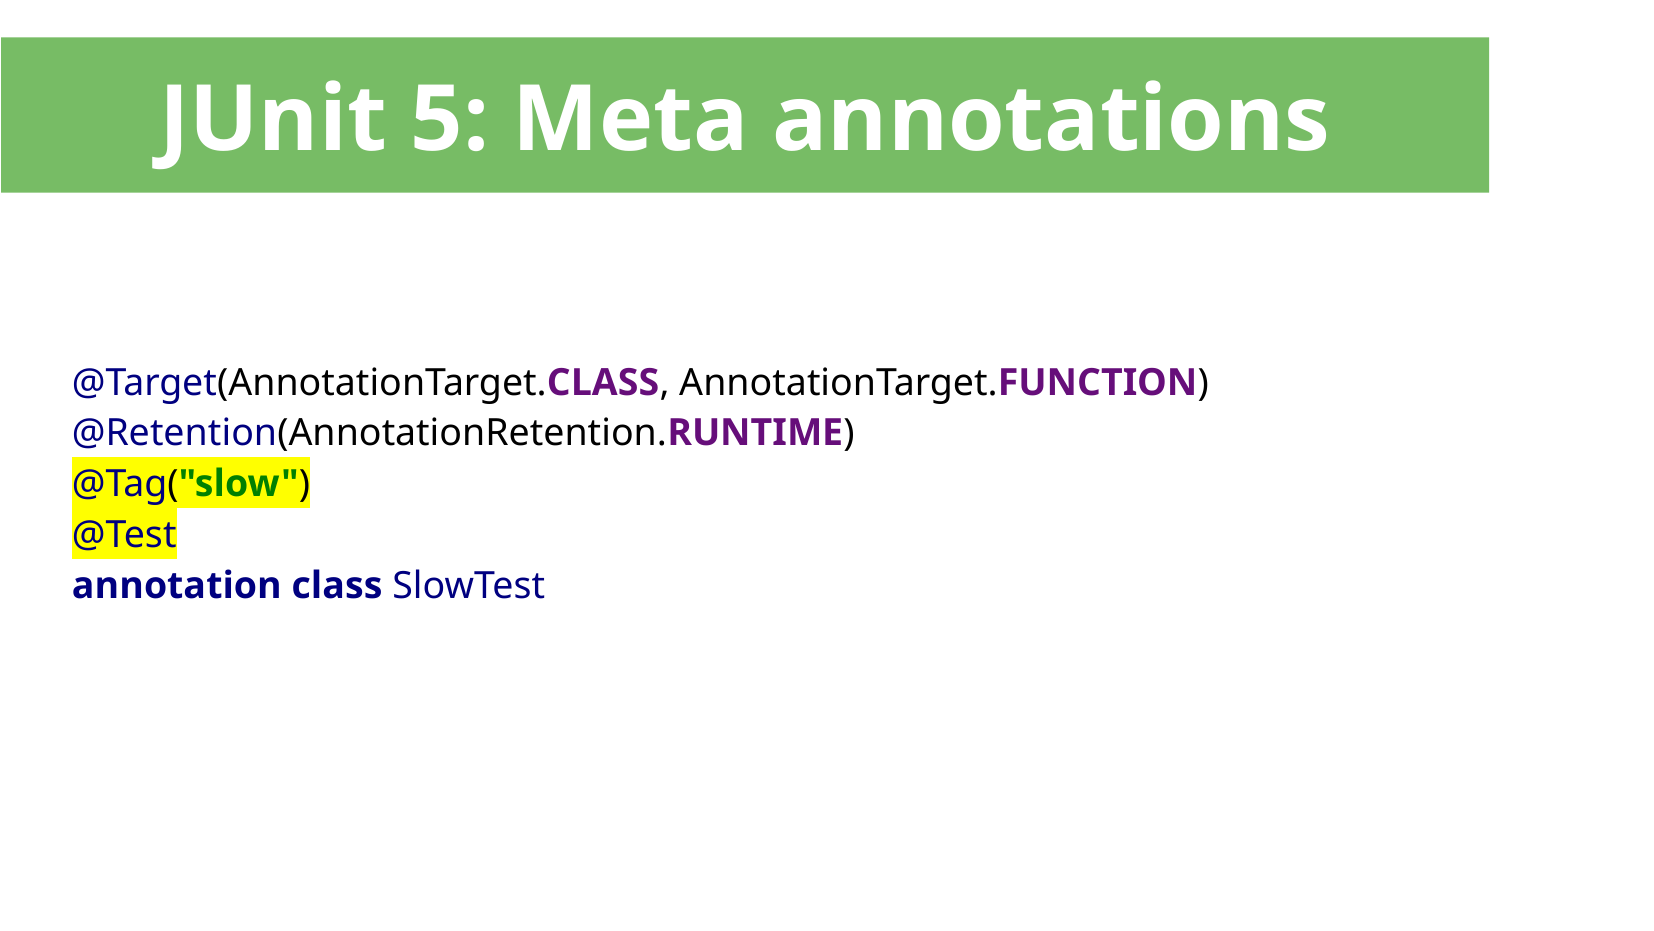

# JUnit 5: Meta annotations
@Target(AnnotationTarget.CLASS, AnnotationTarget.FUNCTION)
@Retention(AnnotationRetention.RUNTIME)
@Tag("slow")
@Test
annotation class SlowTest